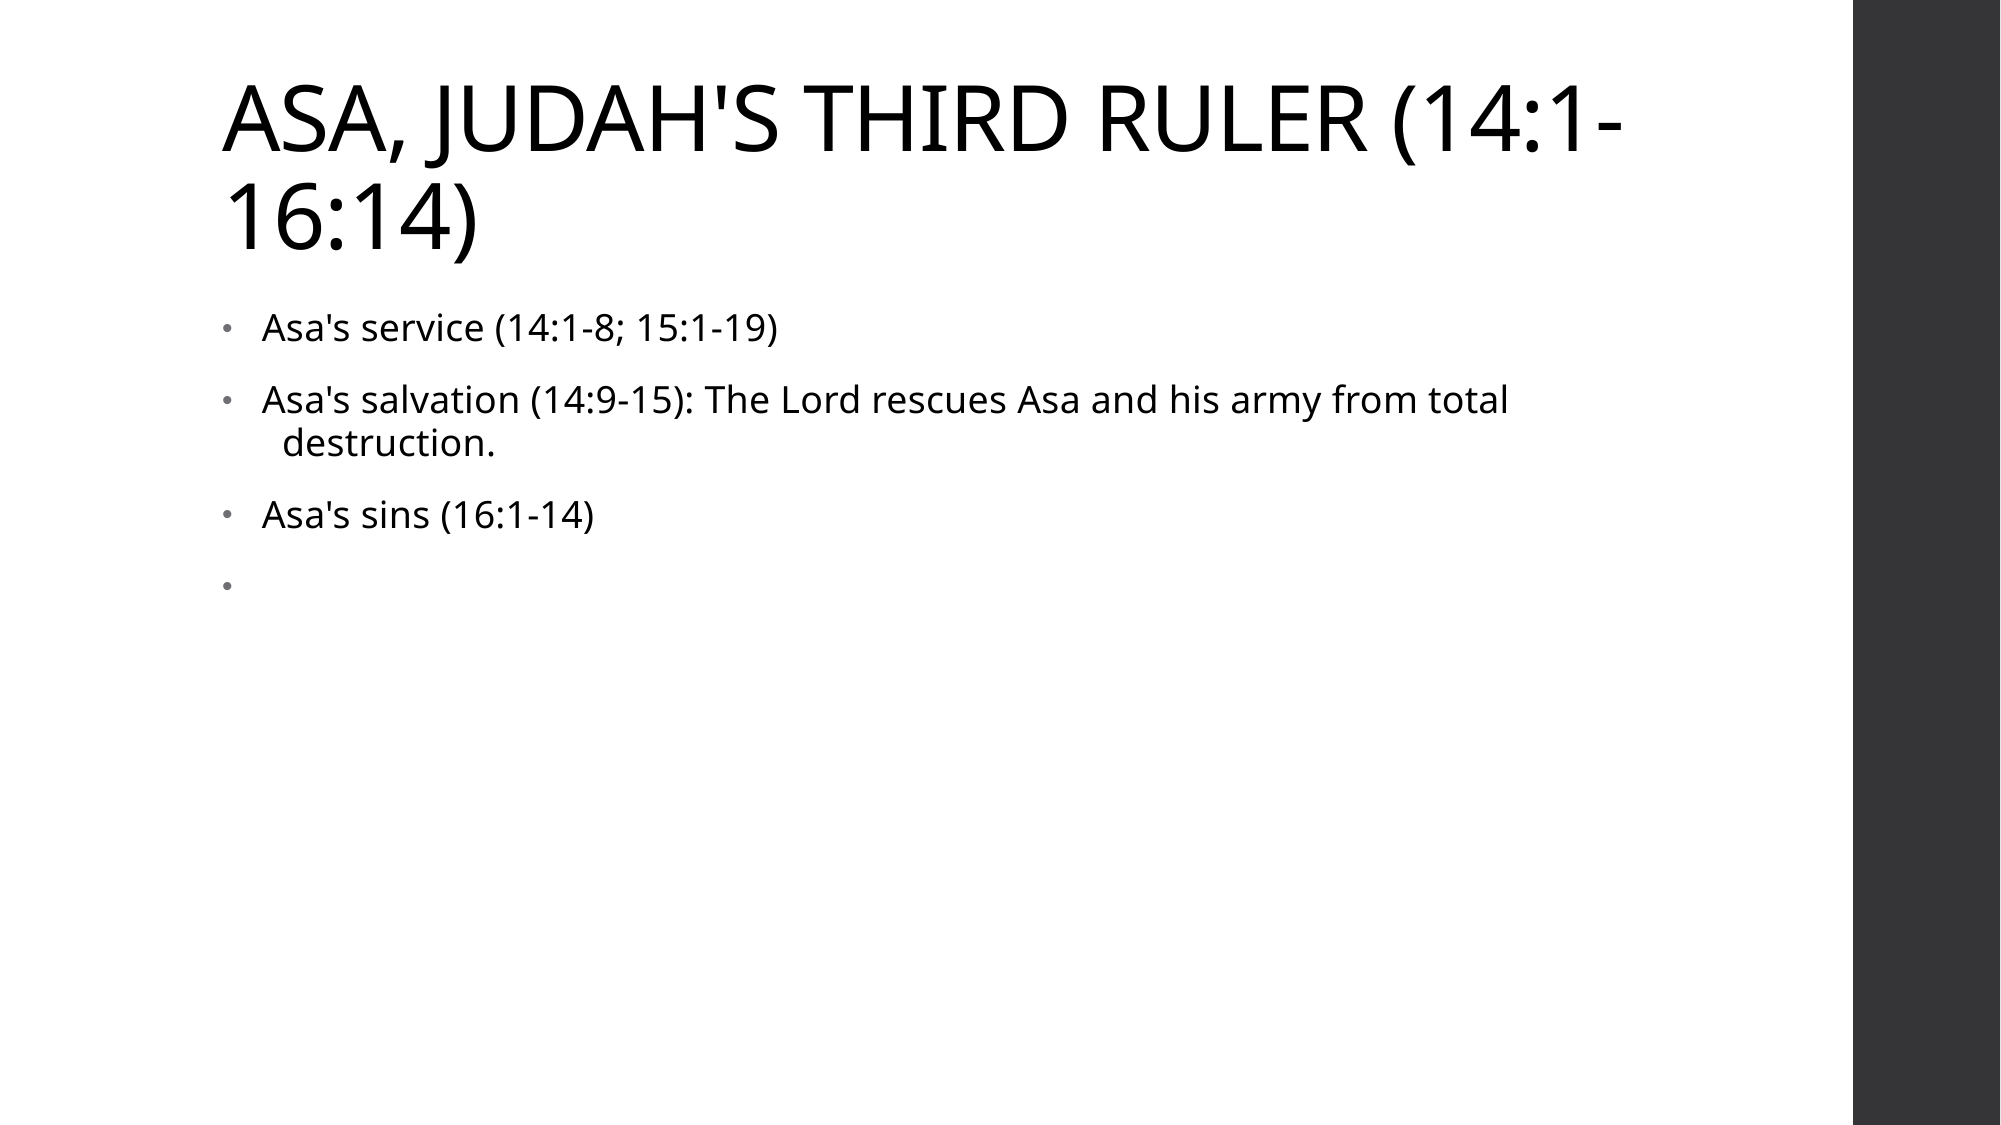

# ASA, JUDAH'S THIRD RULER (14:1-16:14)
 Asa's service (14:1-8; 15:1-19)
 Asa's salvation (14:9-15): The Lord rescues Asa and his army from total destruction.
 Asa's sins (16:1-14)